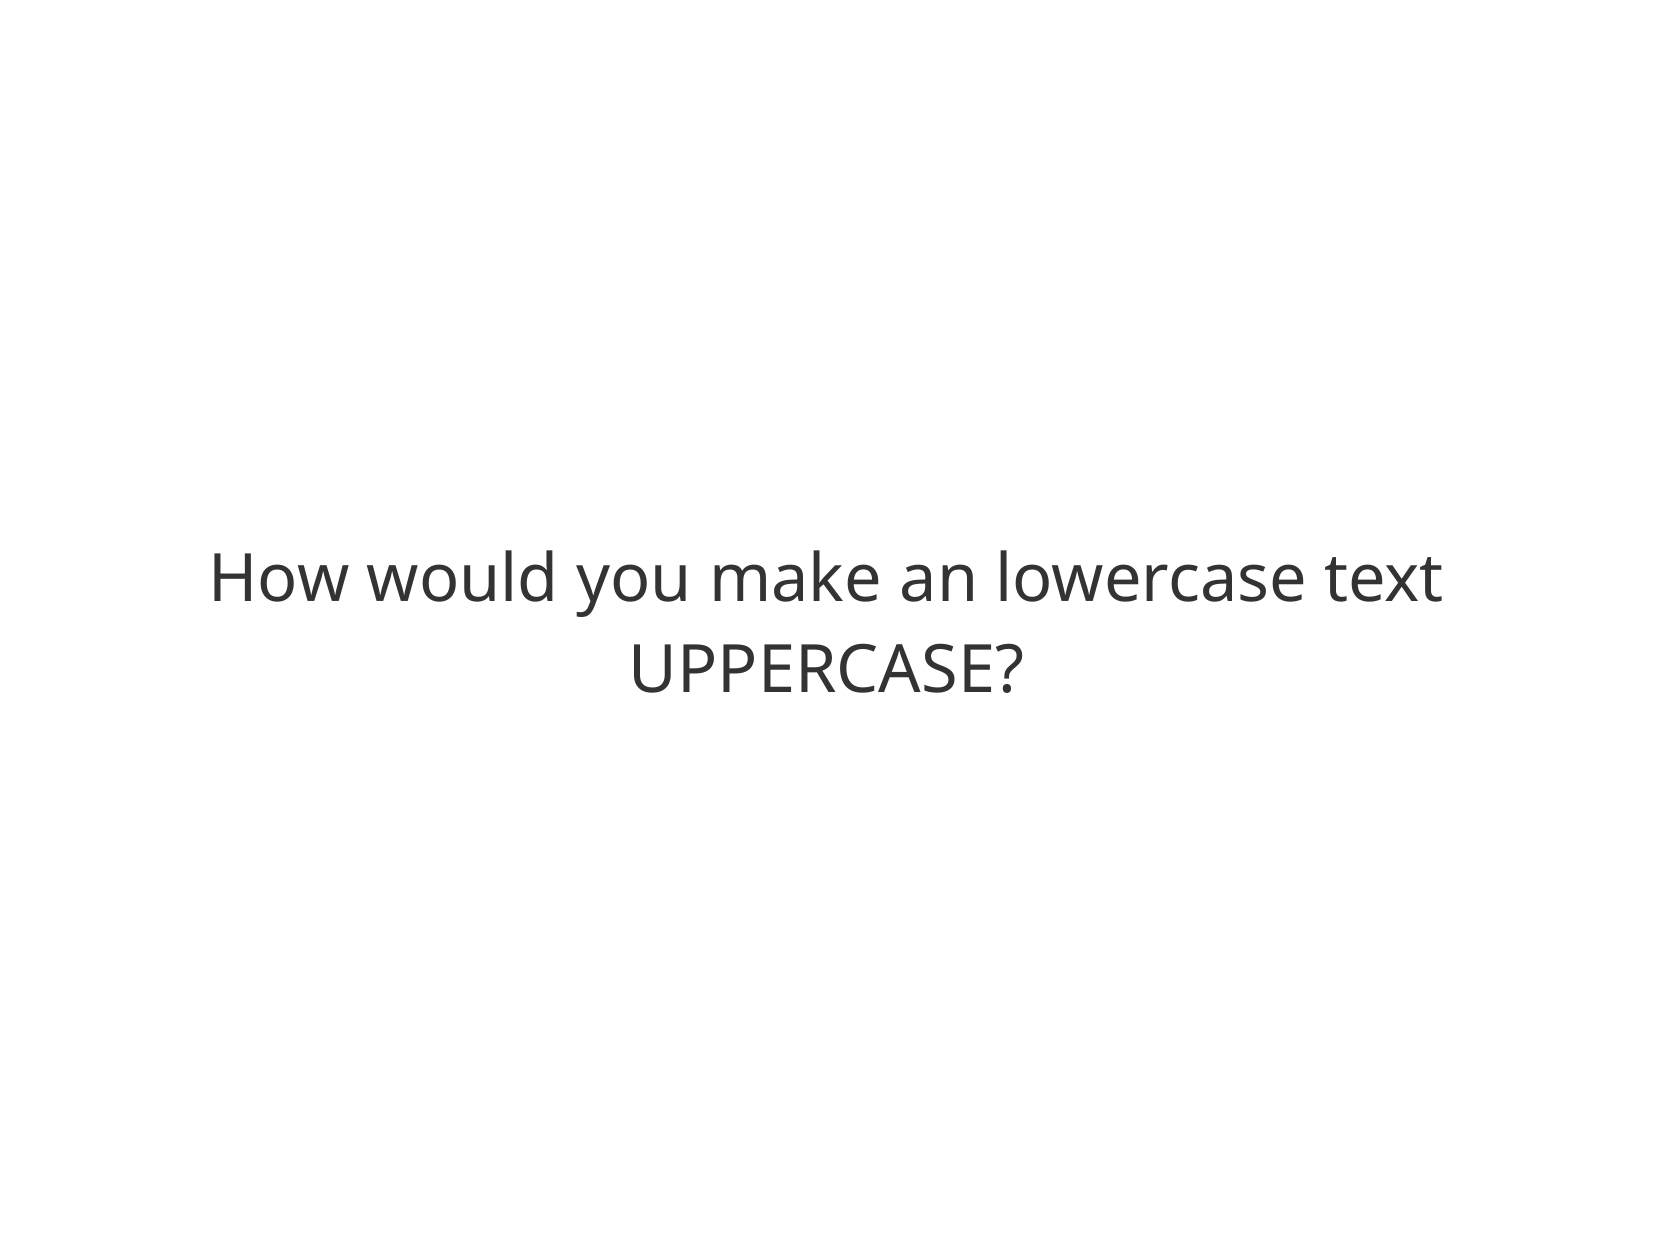

# How would you make an lowercase text UPPERCASE?